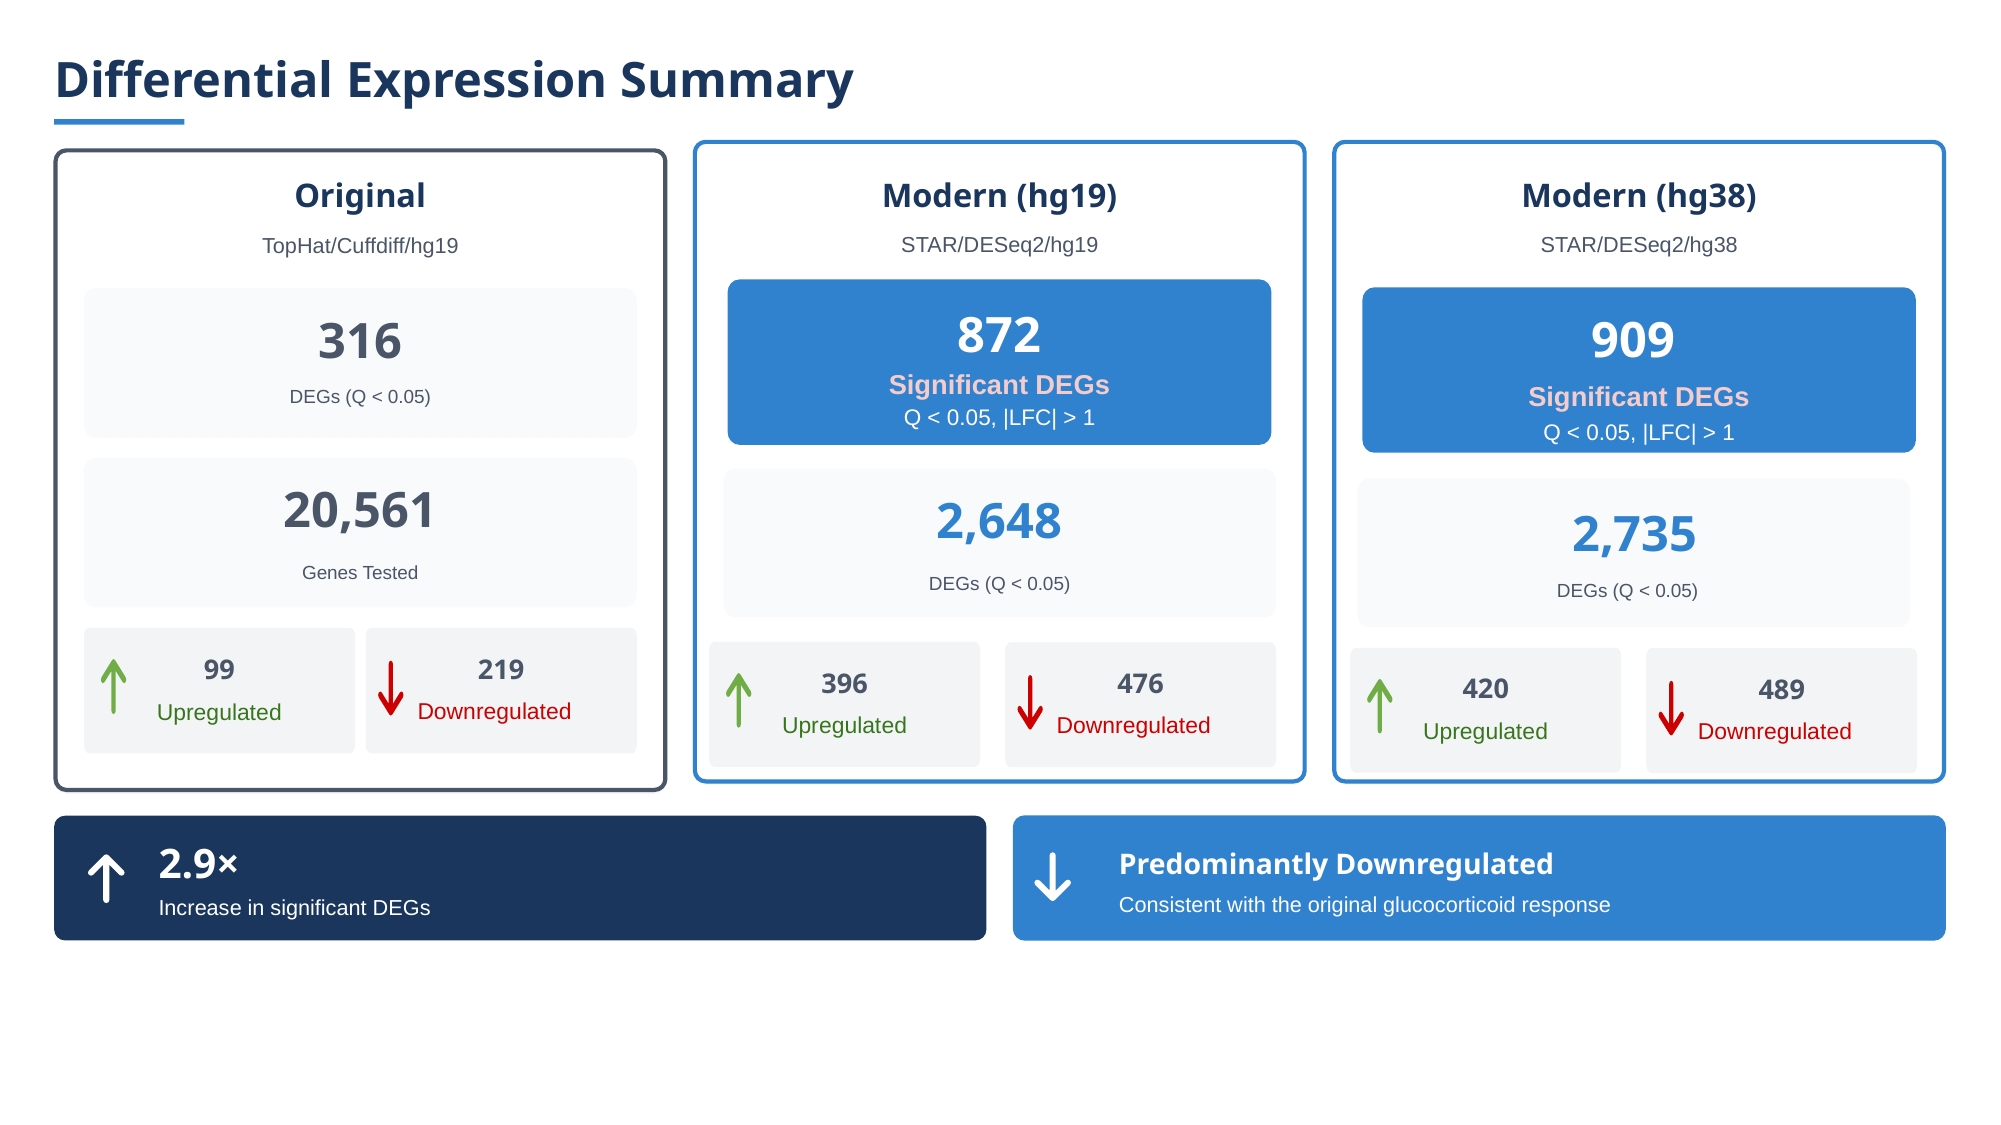

Differential Expression Summary
Original
Modern (hg19)
Modern (hg38)
STAR/DESeq2/hg19
STAR/DESeq2/hg38
TopHat/Cuffdiff/hg19
872
Significant DEGs
Q < 0.05, |LFC| > 1
909
316
DEGs (Q < 0.05)
Significant DEGs
Q < 0.05, |LFC| > 1
2,648
DEGs (Q < 0.05)
20,561
2,735
Genes Tested
DEGs (Q < 0.05)
99
Upregulated
219
Downregulated
396
Upregulated
476
Downregulated
420
Upregulated
489
Downregulated
2.9×
Predominantly Downregulated
Consistent with the original glucocorticoid response
Increase in significant DEGs